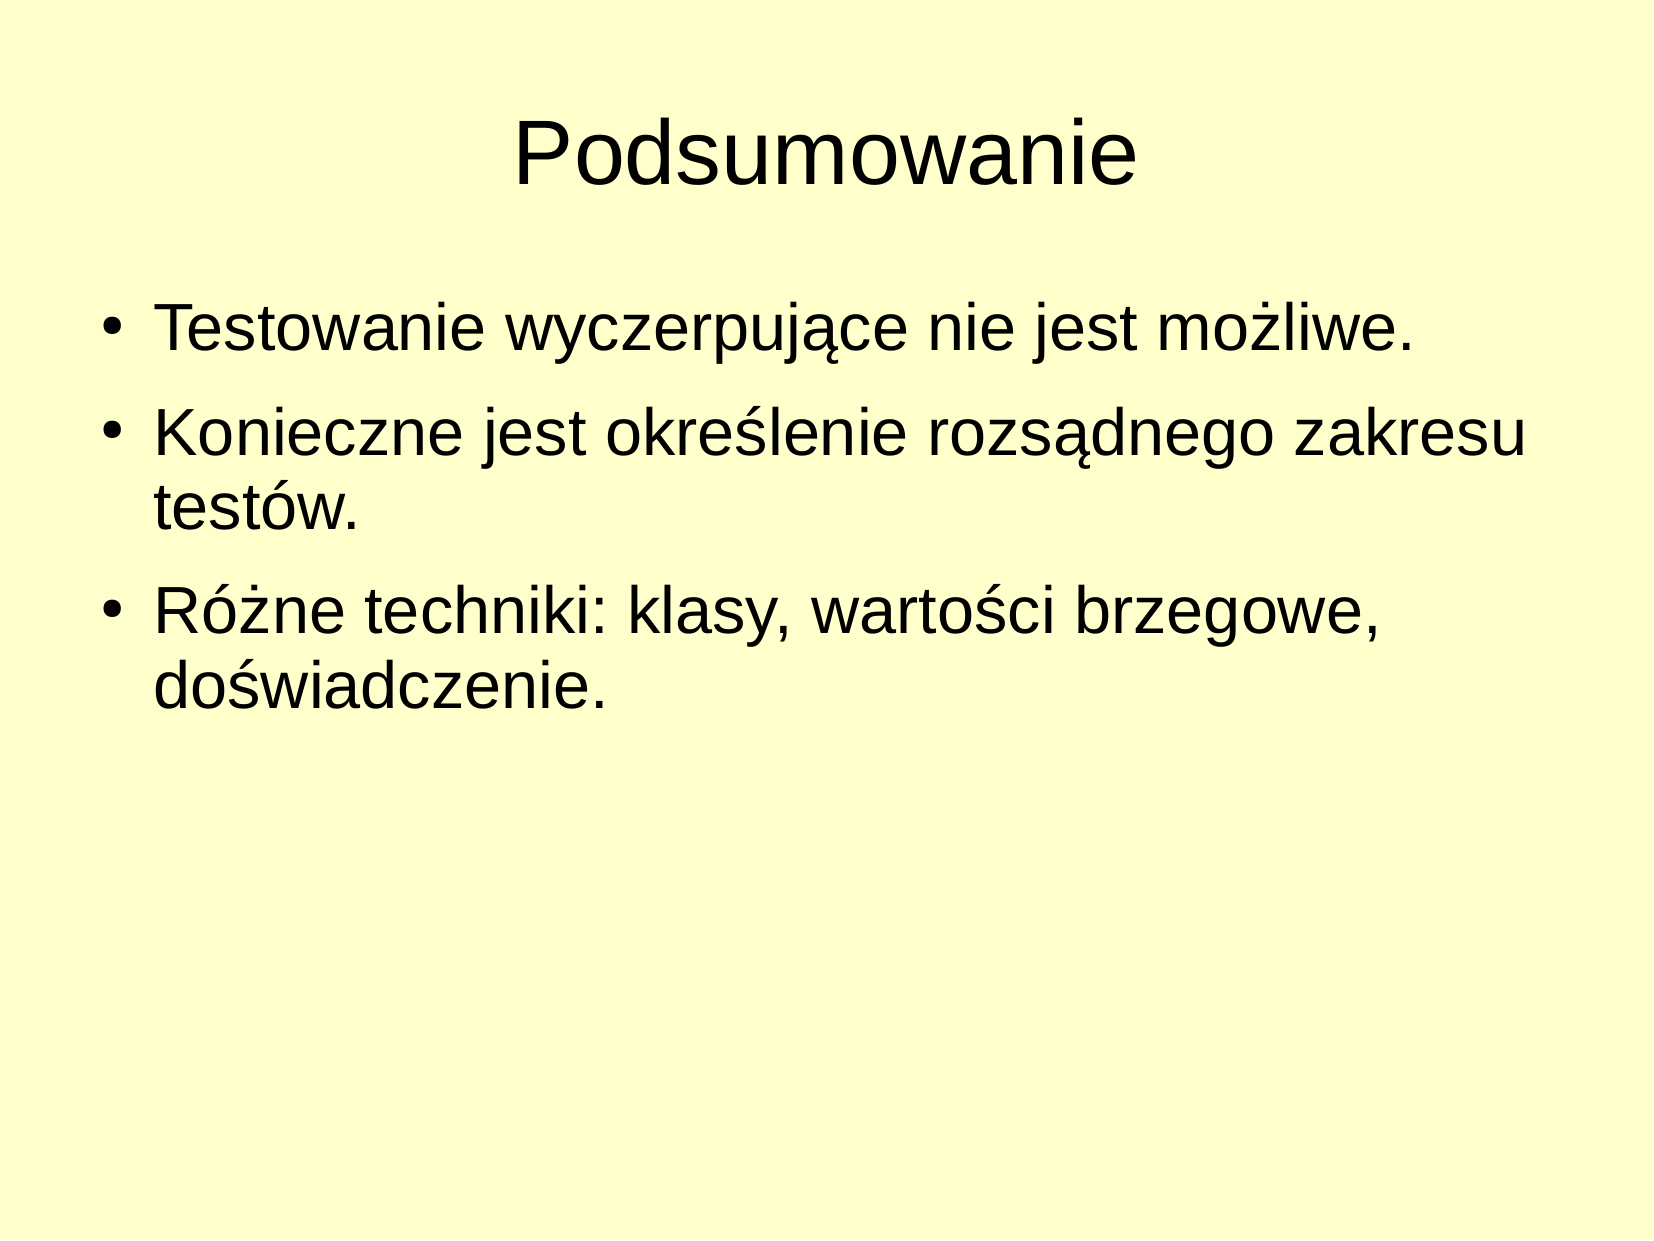

# Podsumowanie
Testowanie wyczerpujące nie jest możliwe.
Konieczne jest określenie rozsądnego zakresu testów.
Różne techniki: klasy, wartości brzegowe, doświadczenie.